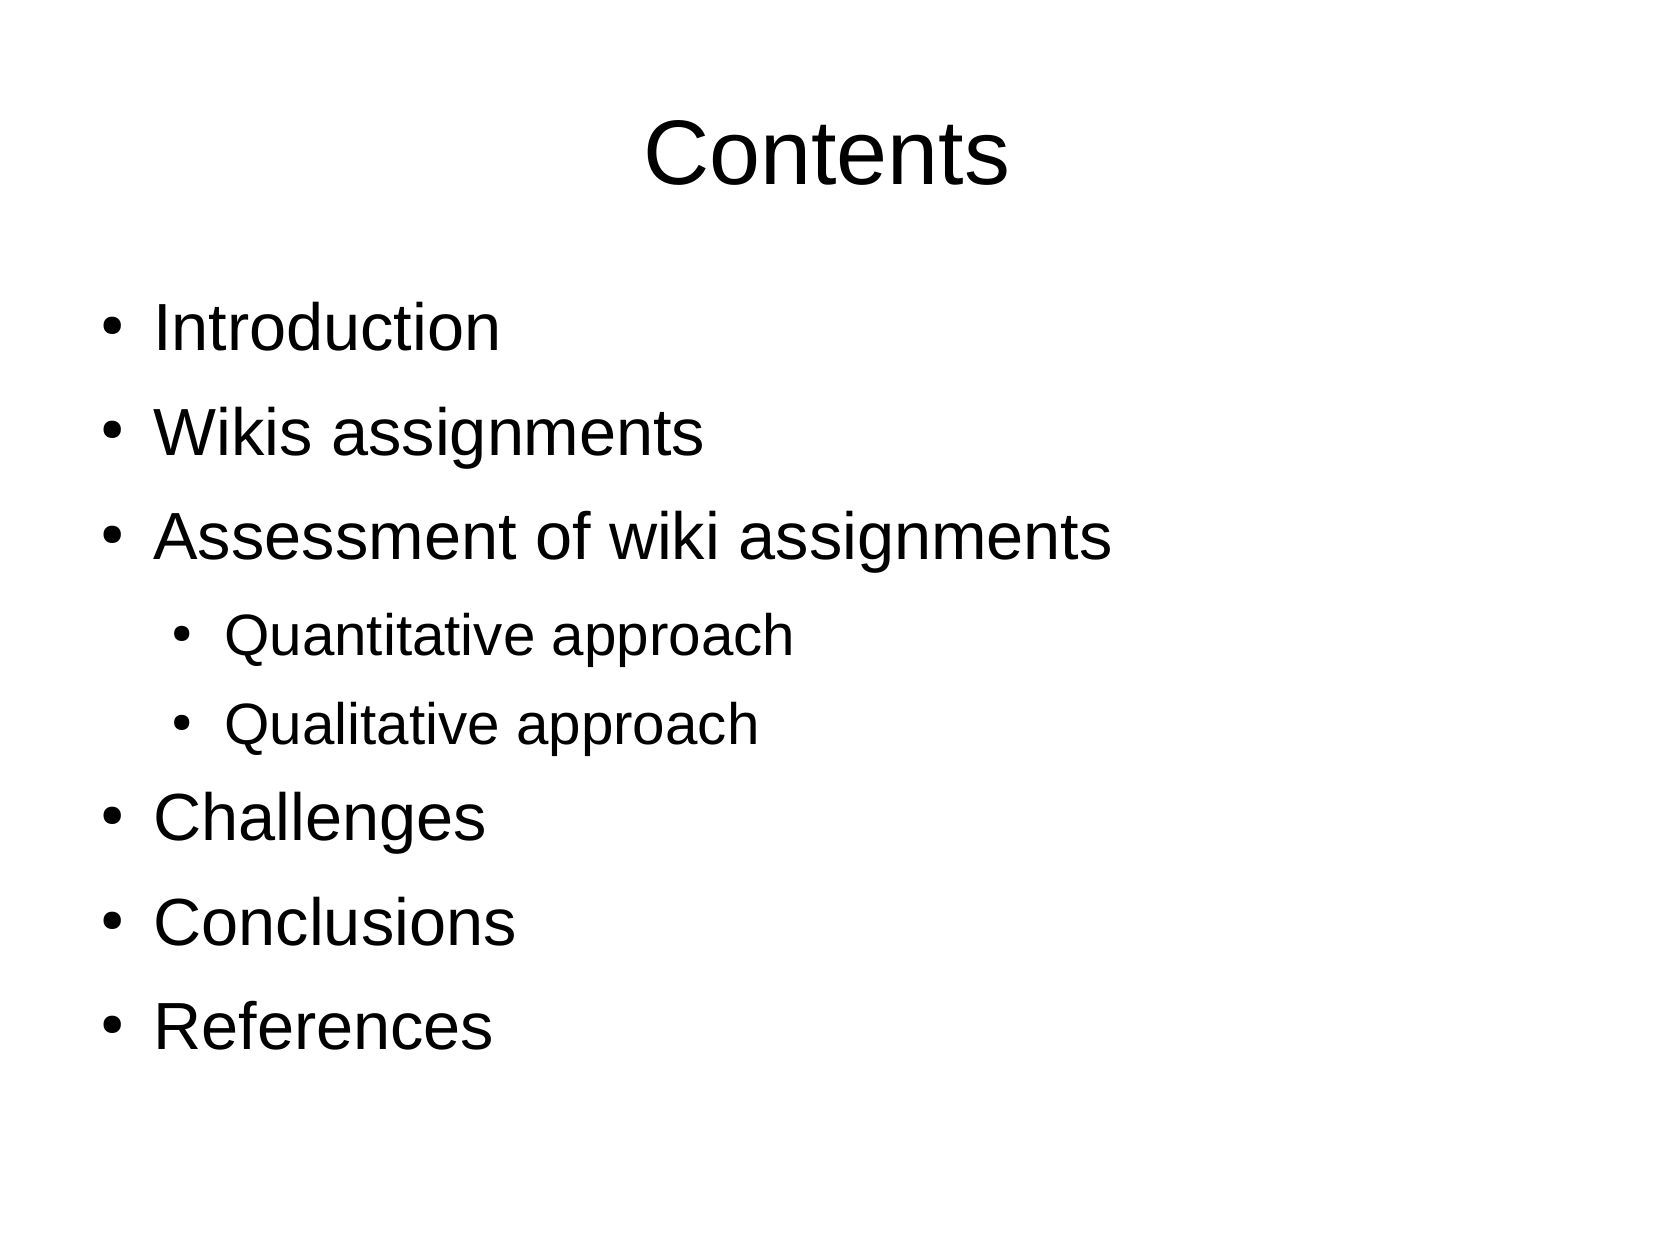

# Contents
Introduction
Wikis assignments
Assessment of wiki assignments
Quantitative approach
Qualitative approach
Challenges
Conclusions
References